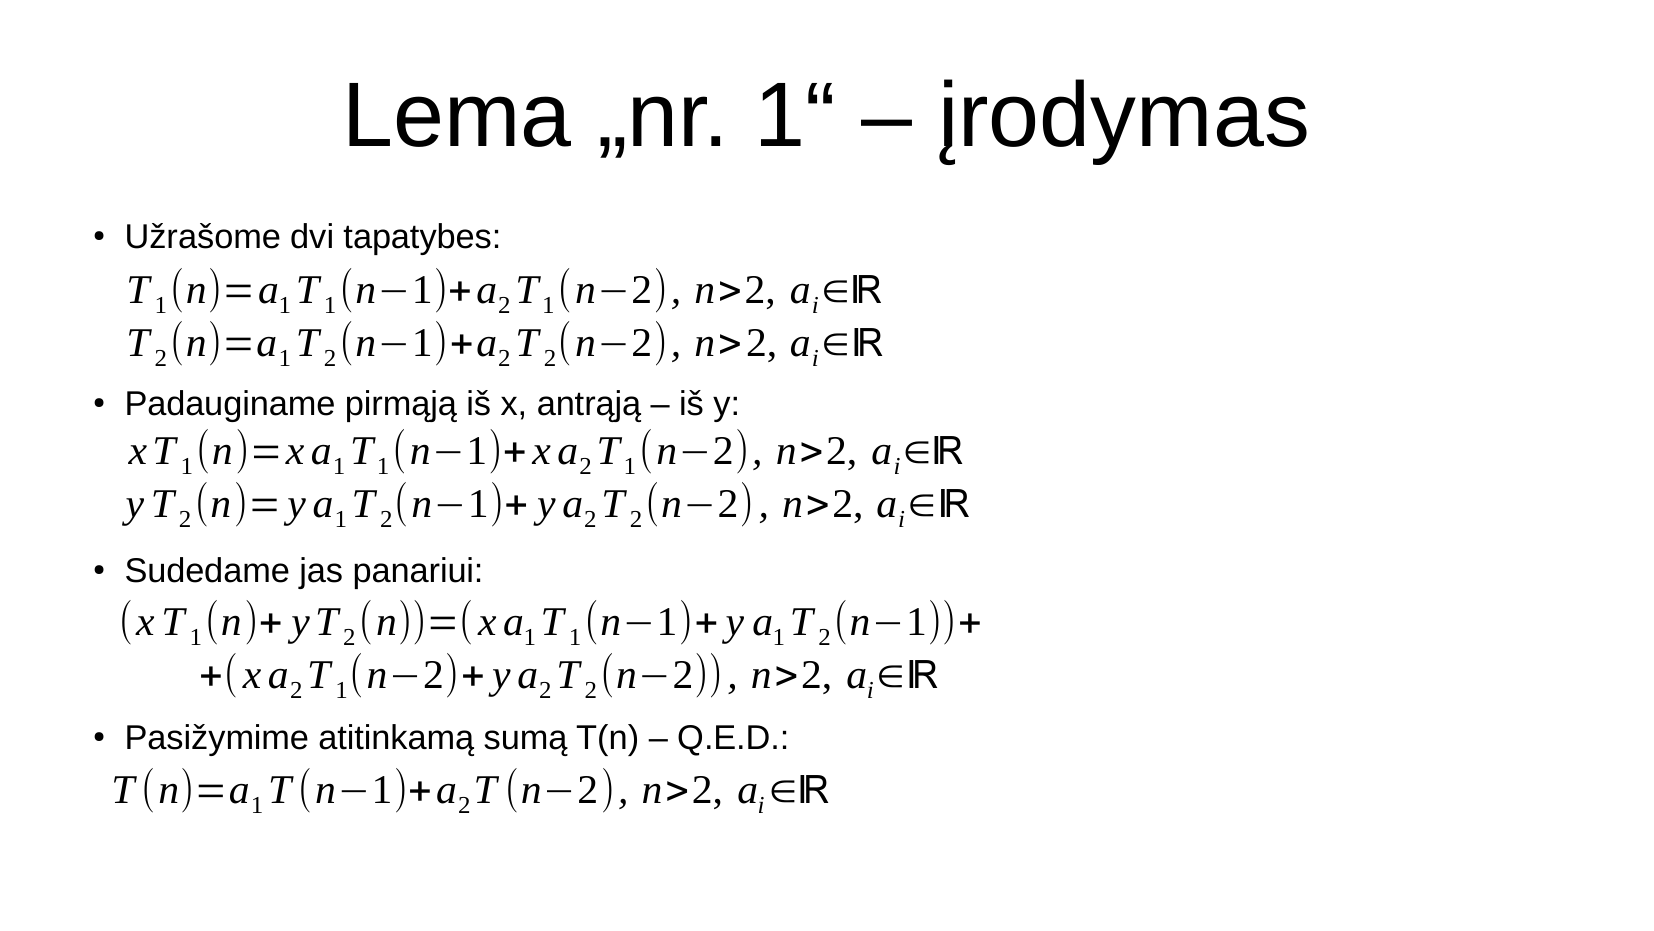

# Lema „nr. 1“ – įrodymas
Užrašome dvi tapatybes:
Padauginame pirmąją iš x, antrąją – iš y:
Sudedame jas panariui:
Pasižymime atitinkamą sumą T(n) – Q.E.D.: